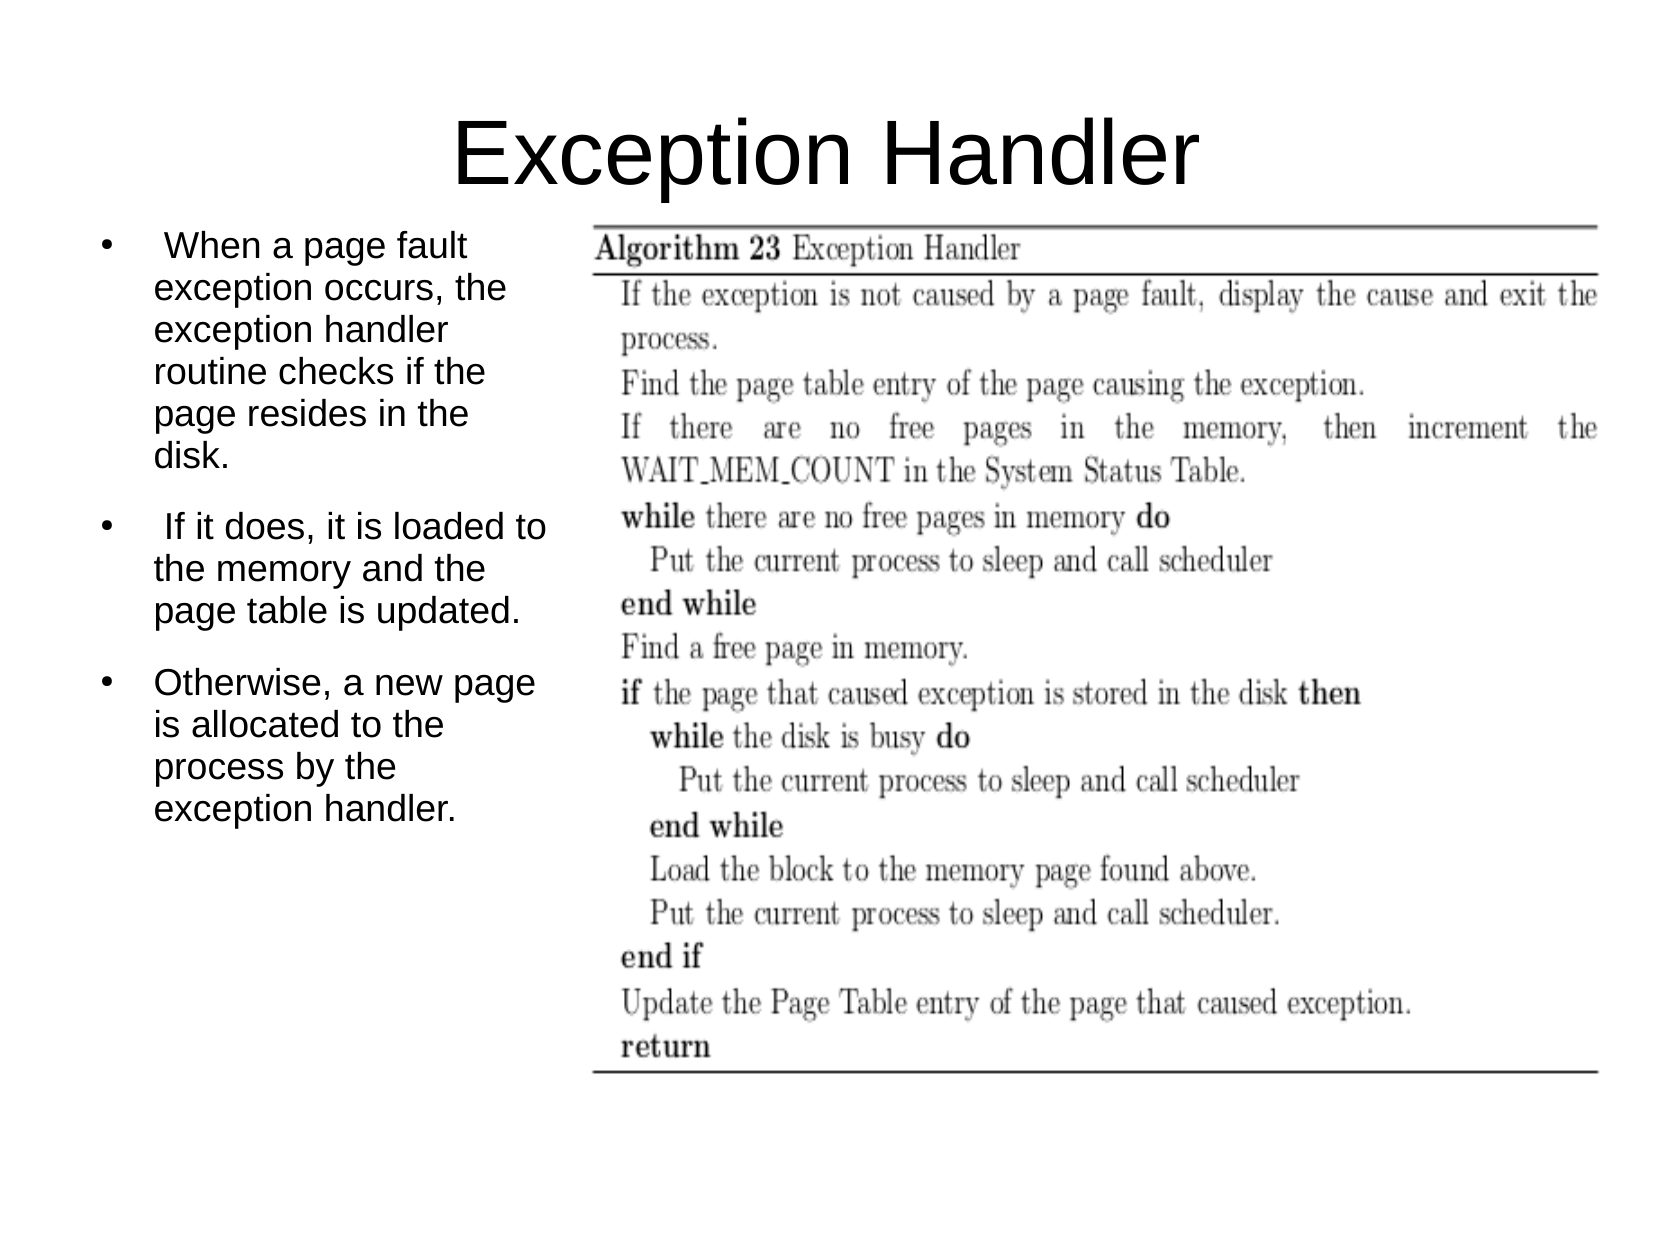

# Exception Handler
 When a page fault exception occurs, the exception handler routine checks if the page resides in the disk.
 If it does, it is loaded to the memory and the page table is updated.
Otherwise, a new page is allocated to the process by the exception handler.